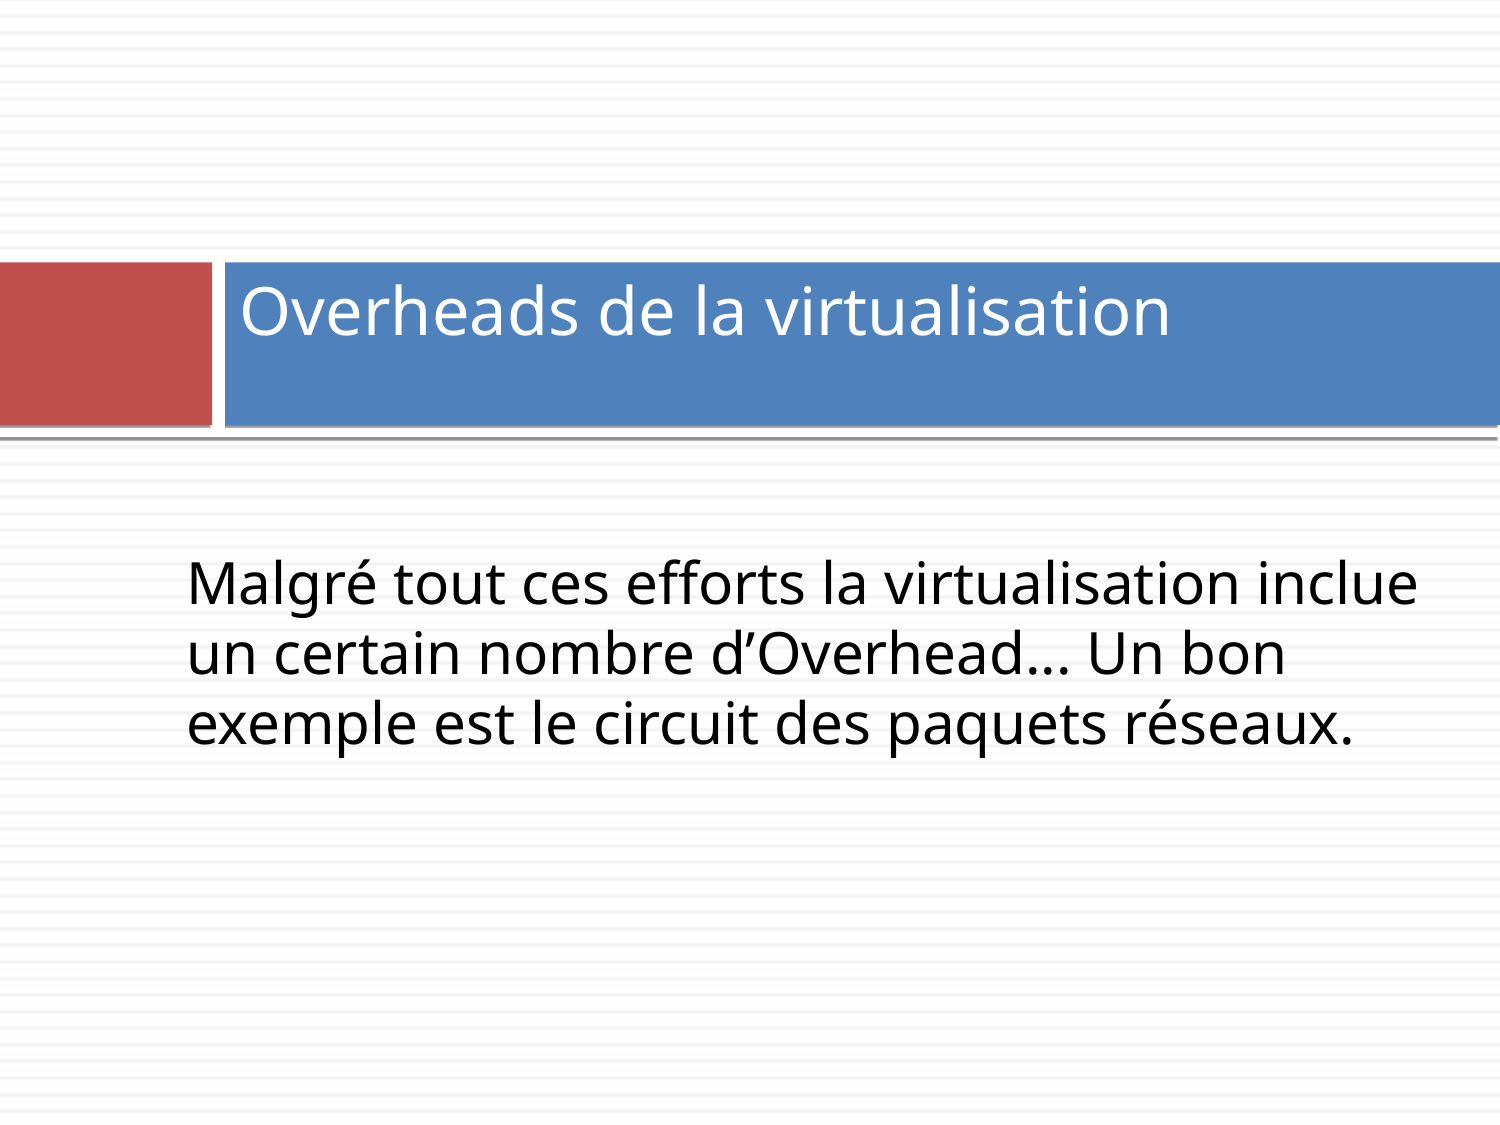

Overheads de la virtualisation
Malgré tout ces efforts la virtualisation inclue un certain nombre d’Overhead... Un bon exemple est le circuit des paquets réseaux.